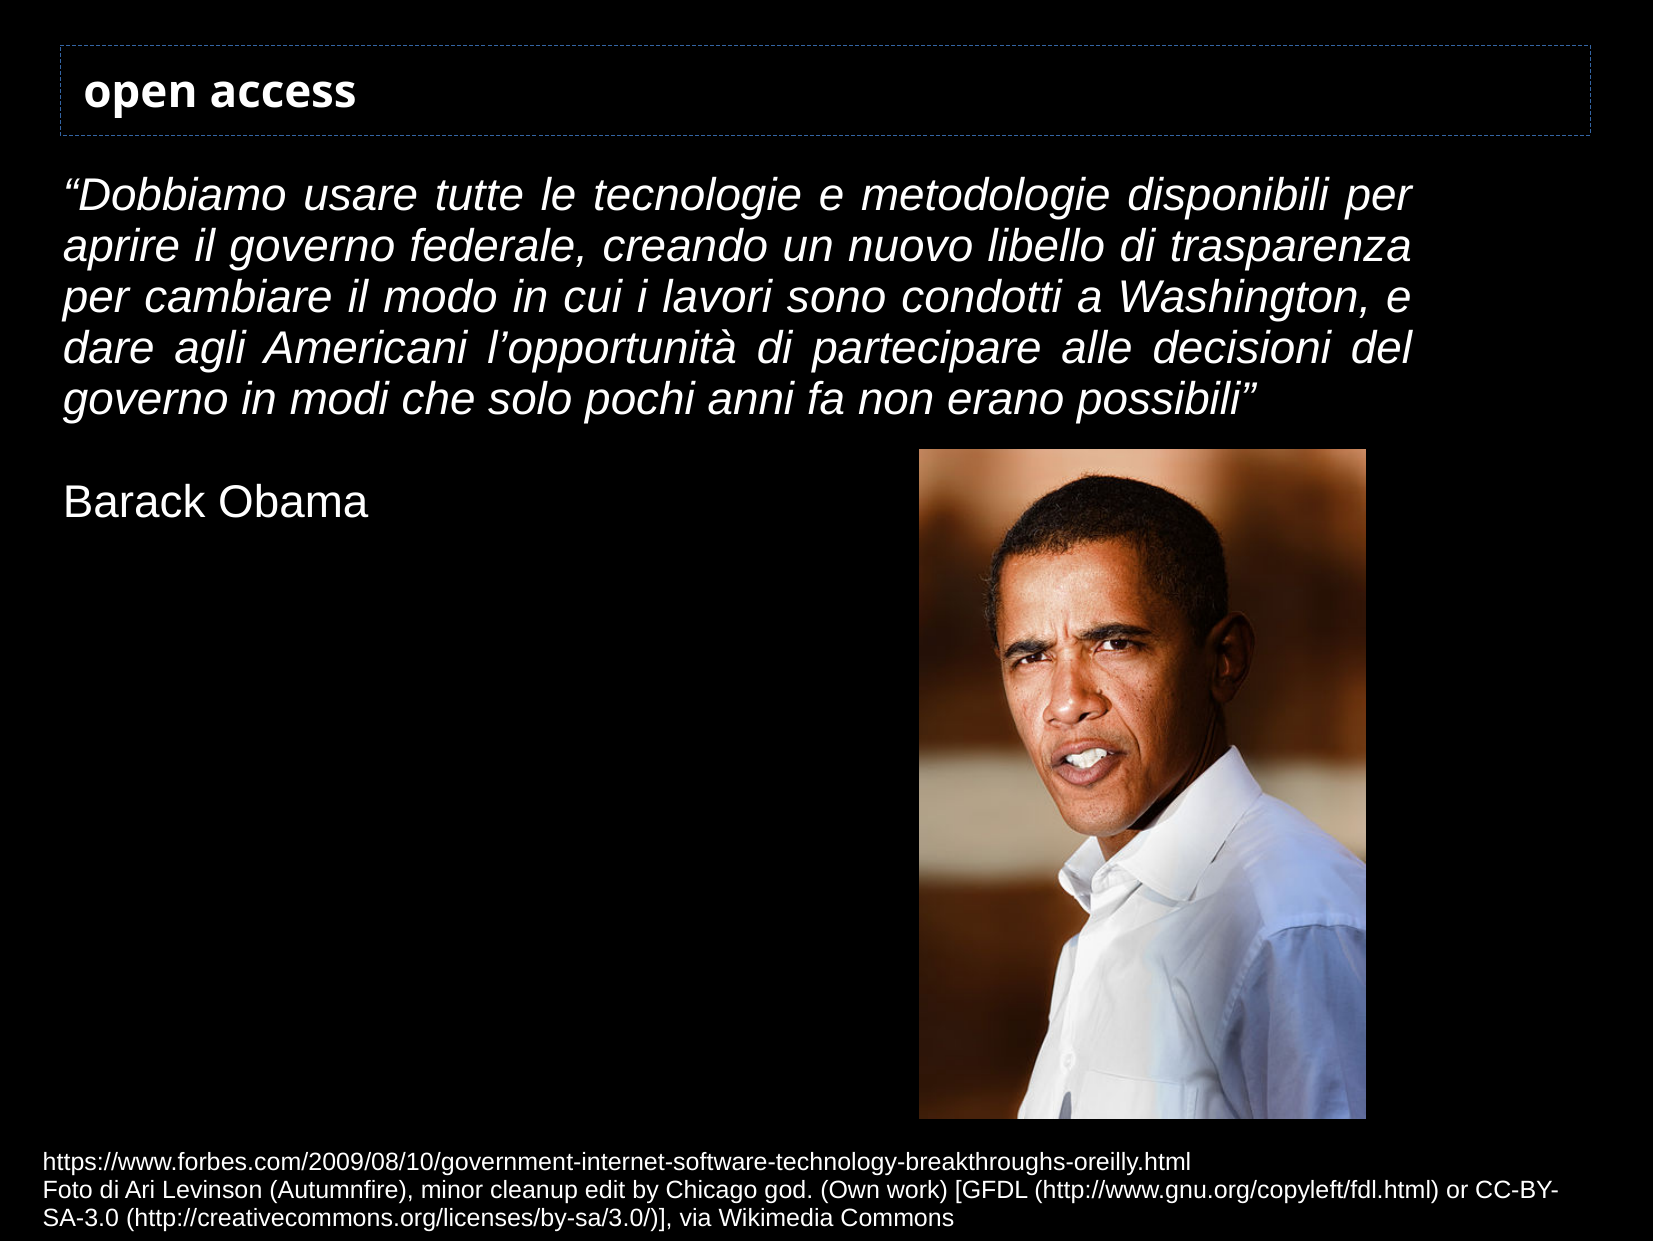

# open access
“Dobbiamo usare tutte le tecnologie e metodologie disponibili per aprire il governo federale, creando un nuovo libello di trasparenza per cambiare il modo in cui i lavori sono condotti a Washington, e dare agli Americani l’opportunità di partecipare alle decisioni del governo in modi che solo pochi anni fa non erano possibili”
Barack Obama
https://www.forbes.com/2009/08/10/government-internet-software-technology-breakthroughs-oreilly.html
Foto di Ari Levinson (Autumnfire), minor cleanup edit by Chicago god. (Own work) [GFDL (http://www.gnu.org/copyleft/fdl.html) or CC-BY-SA-3.0 (http://creativecommons.org/licenses/by-sa/3.0/)], via Wikimedia Commons